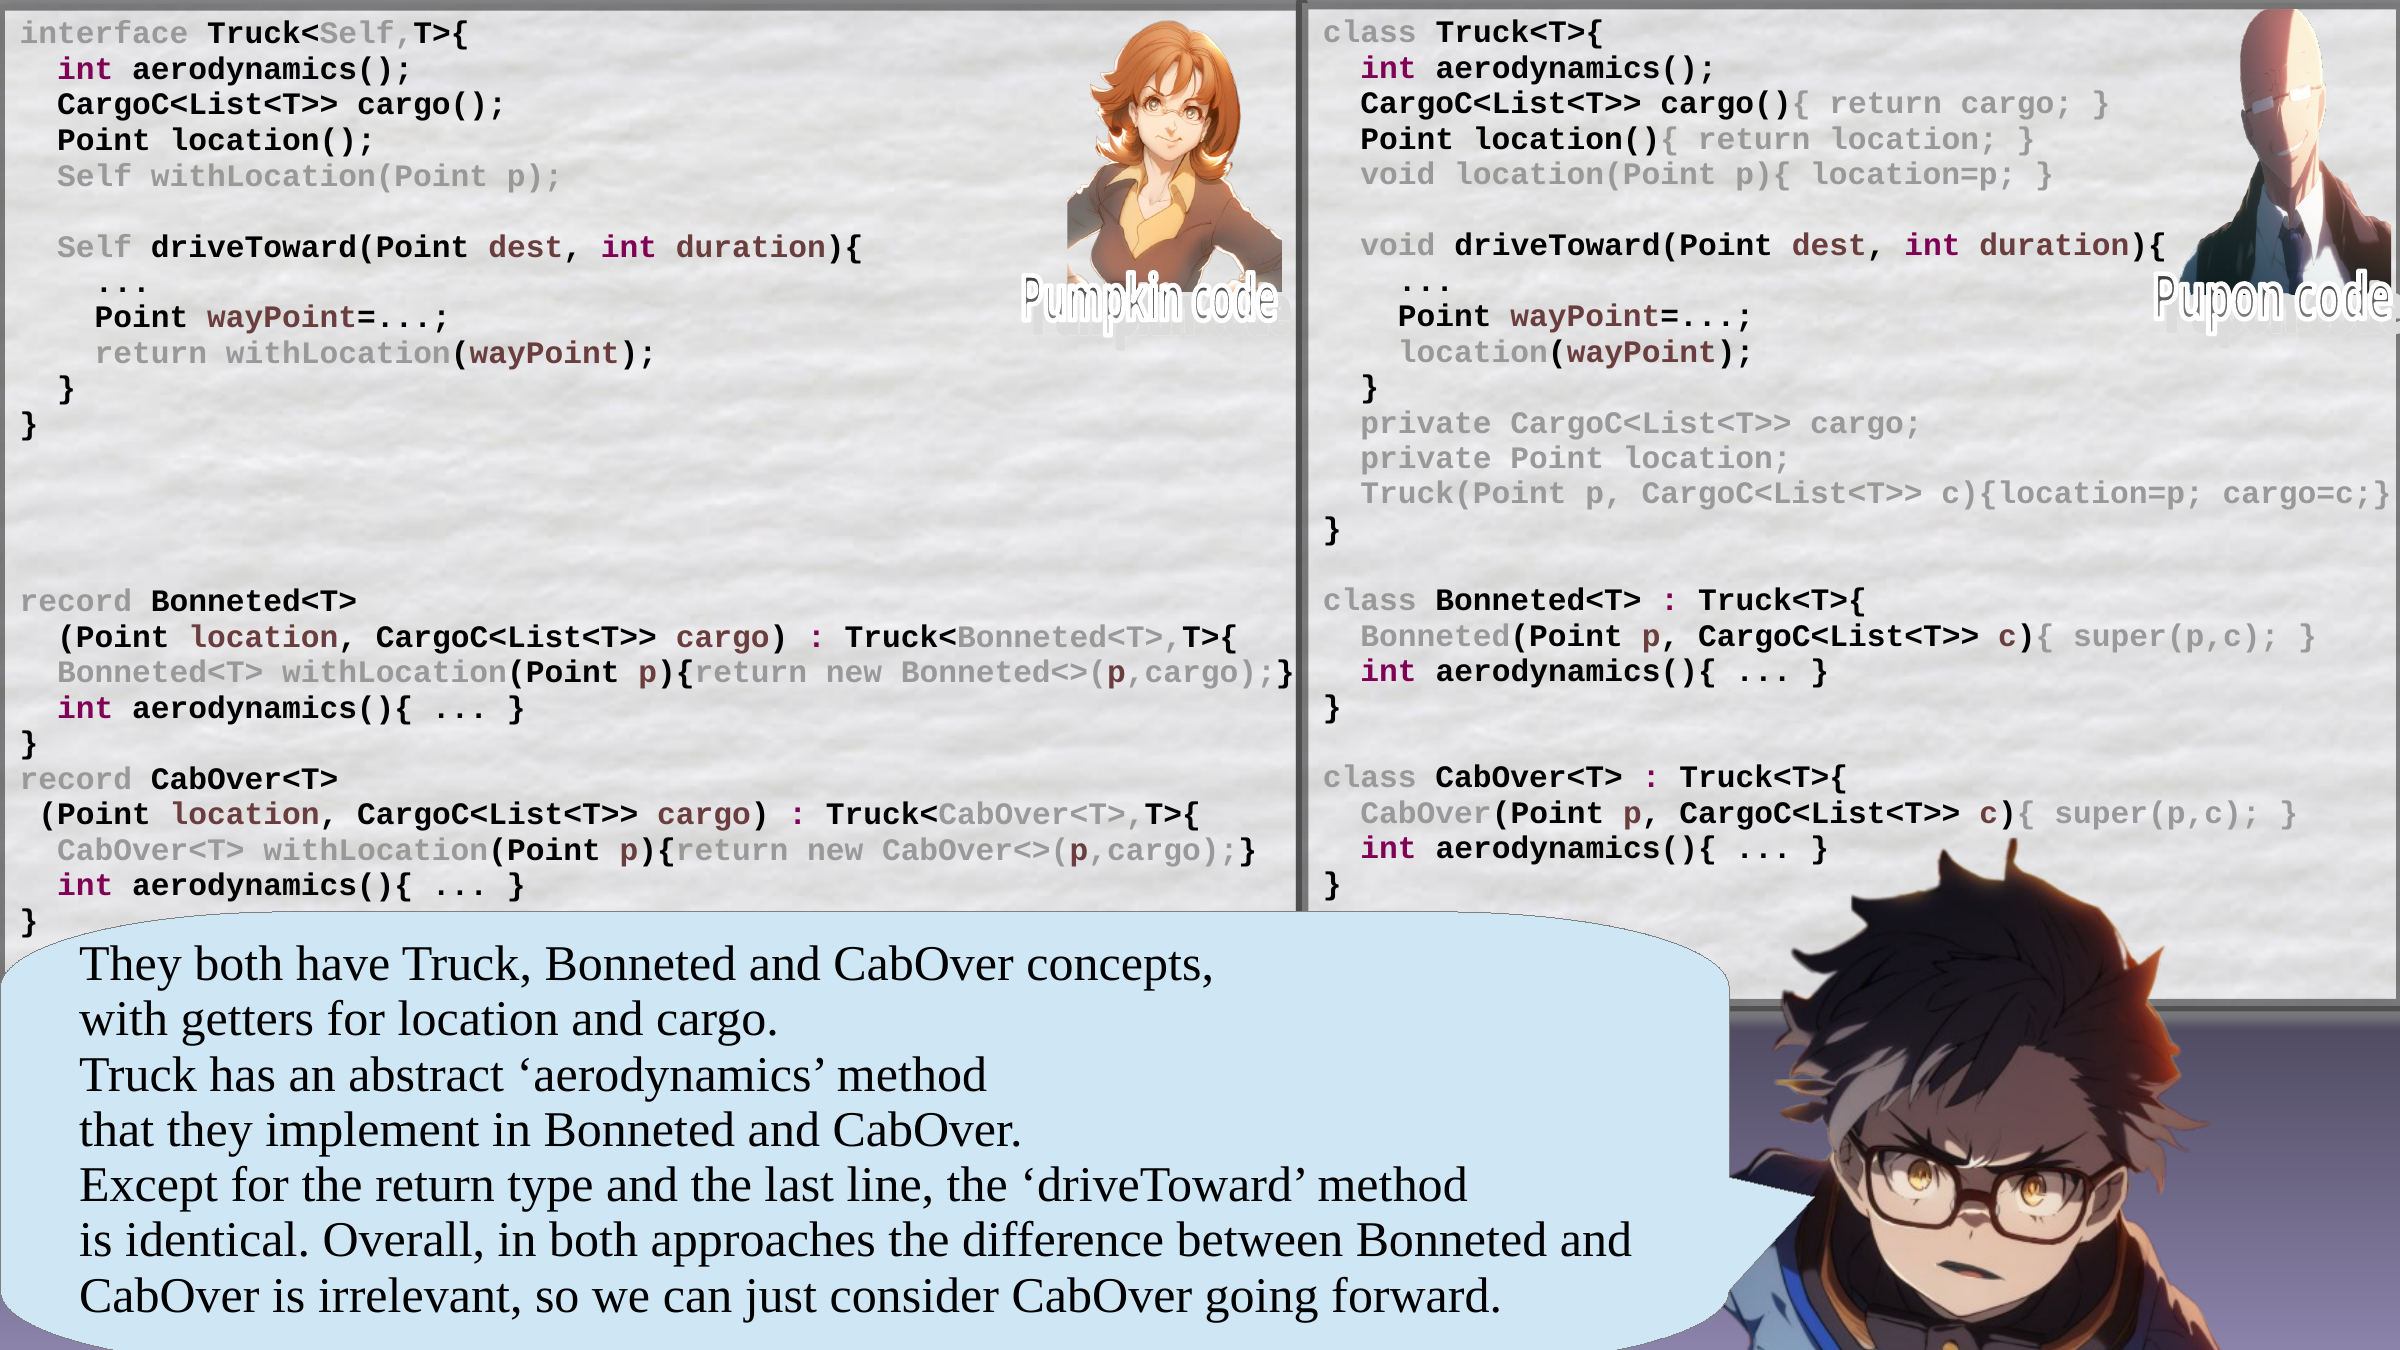

class Truck<T>{
 int aerodynamics();
 CargoC<List<T>> cargo(){ return cargo; }
 Point location(){ return location; }
 void location(Point p){ location=p; }
 void driveToward(Point dest, int duration){
 ...
 Point wayPoint=...;
 location(wayPoint);
 }
 private CargoC<List<T>> cargo;
 private Point location;
 Truck(Point p, CargoC<List<T>> c){location=p; cargo=c;}
}
class Bonneted<T> : Truck<T>{
 Bonneted(Point p, CargoC<List<T>> c){ super(p,c); }
 int aerodynamics(){ ... }
}
class CabOver<T> : Truck<T>{
 CabOver(Point p, CargoC<List<T>> c){ super(p,c); }
 int aerodynamics(){ ... }
}
interface Truck<Self,T>{
 int aerodynamics();
 CargoC<List<T>> cargo();
 Point location();
 Self withLocation(Point p);
 Self driveToward(Point dest, int duration){
 ...
 Point wayPoint=...;
 return withLocation(wayPoint);
 }
}
record Bonneted<T>
 (Point location, CargoC<List<T>> cargo) : Truck<Bonneted<T>,T>{
 Bonneted<T> withLocation(Point p){return new Bonneted<>(p,cargo);}
 int aerodynamics(){ ... }
}
record CabOver<T>
 (Point location, CargoC<List<T>> cargo) : Truck<CabOver<T>,T>{
 CabOver<T> withLocation(Point p){return new CabOver<>(p,cargo);}
 int aerodynamics(){ ... }
}
 Pupon code
Pumpkin code
They both have Truck, Bonneted and CabOver concepts,
with getters for location and cargo.
Truck has an abstract ‘aerodynamics’ method
that they implement in Bonneted and CabOver.
Except for the return type and the last line, the ‘driveToward’ method
is identical. Overall, in both approaches the difference between Bonneted and CabOver is irrelevant, so we can just consider CabOver going forward.